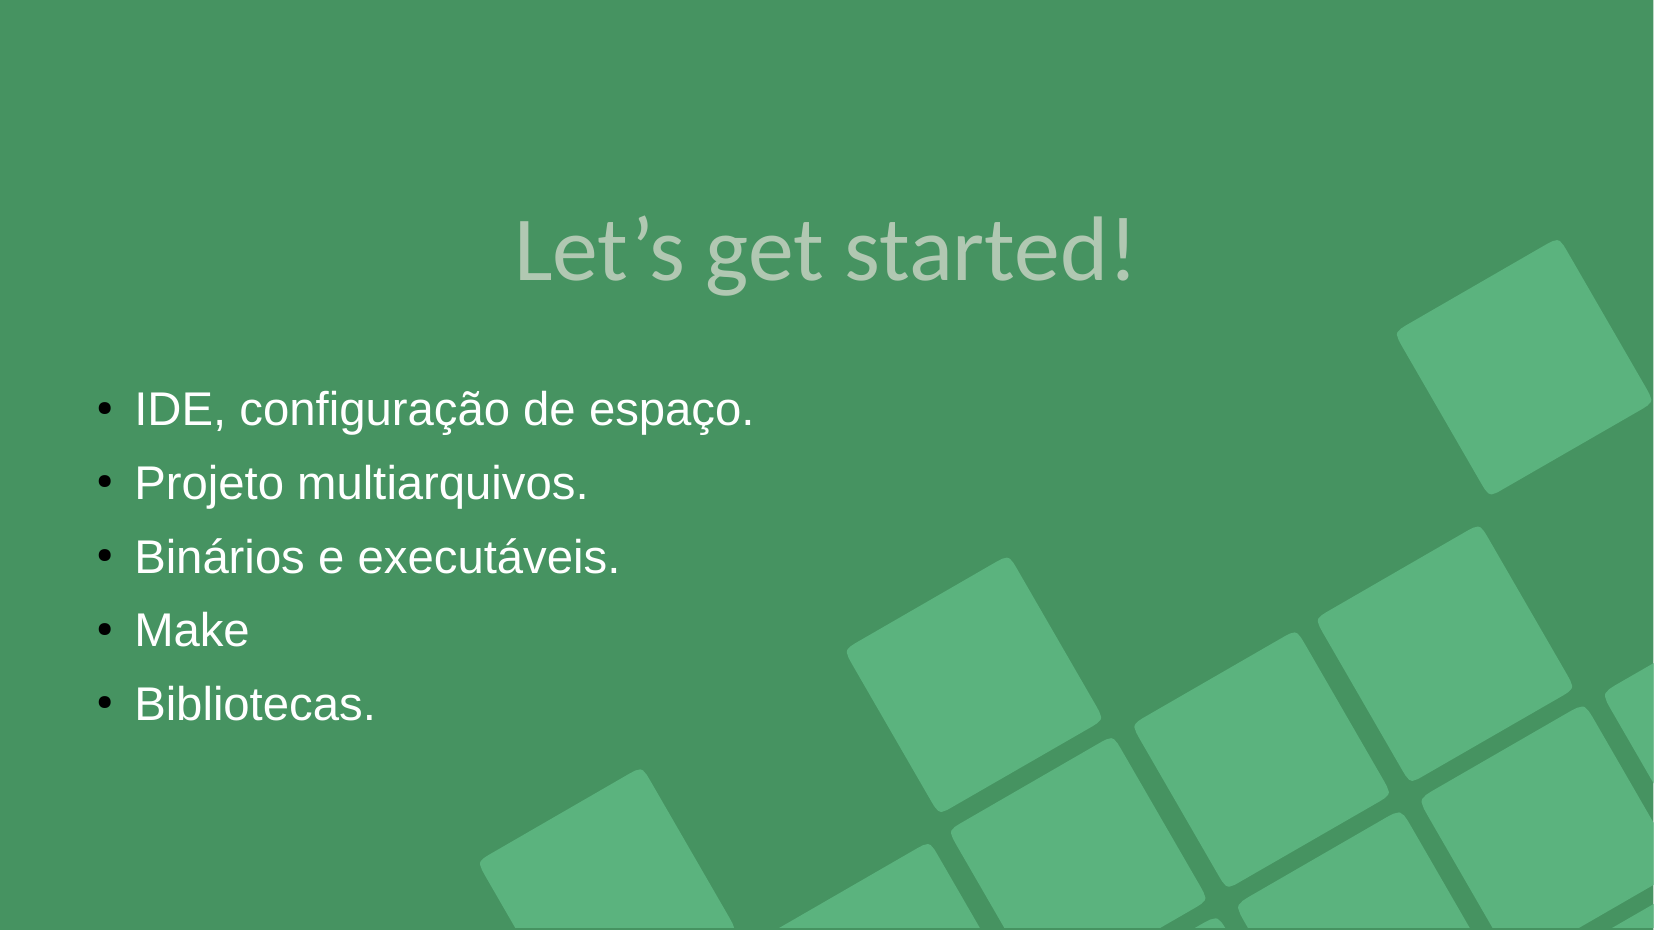

# Let’s get started!
IDE, configuração de espaço.
Projeto multiarquivos.
Binários e executáveis.
Make
Bibliotecas.